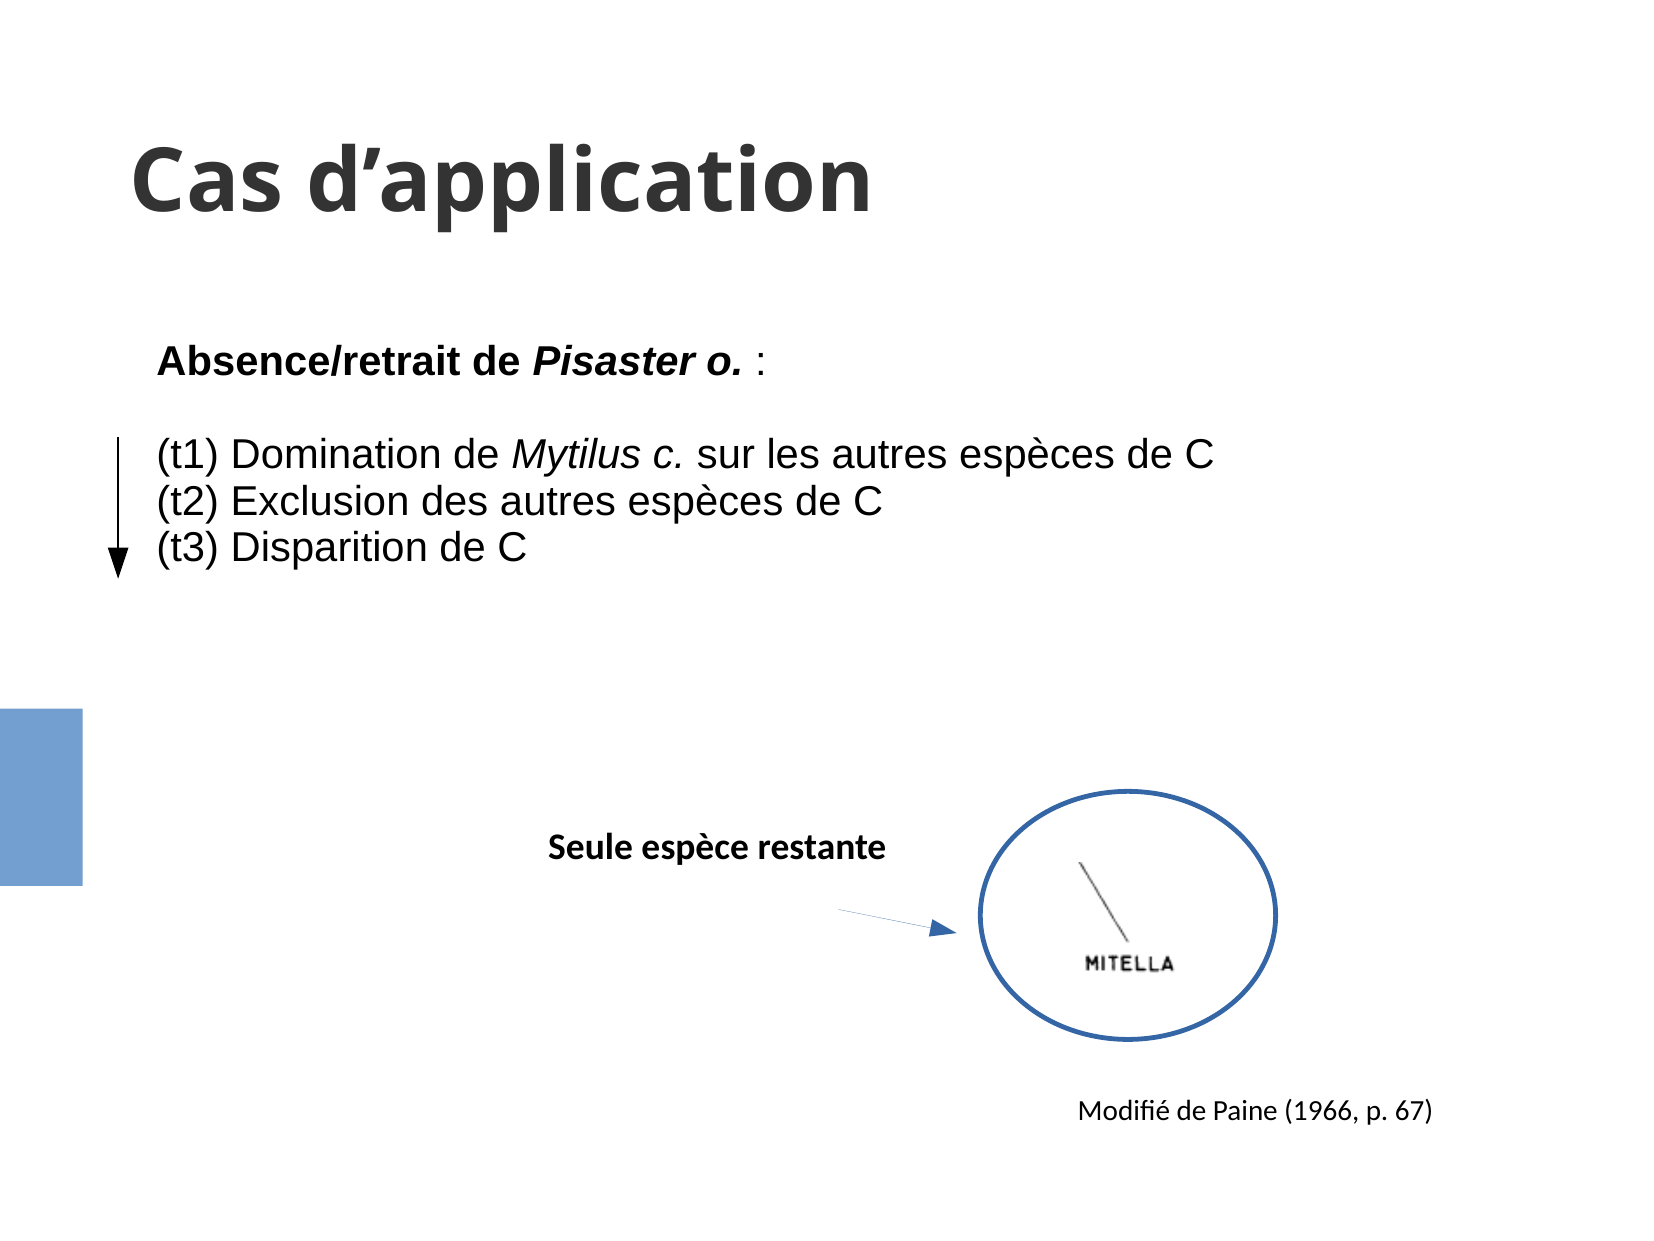

# Cas d’application
Absence/retrait de Pisaster o. :
(t1) Domination de Mytilus c. sur les autres espèces de C
(t2) Exclusion des autres espèces de C
(t3) Disparition de C
Seule espèce restante
Modifié de Paine (1966, p. 67)